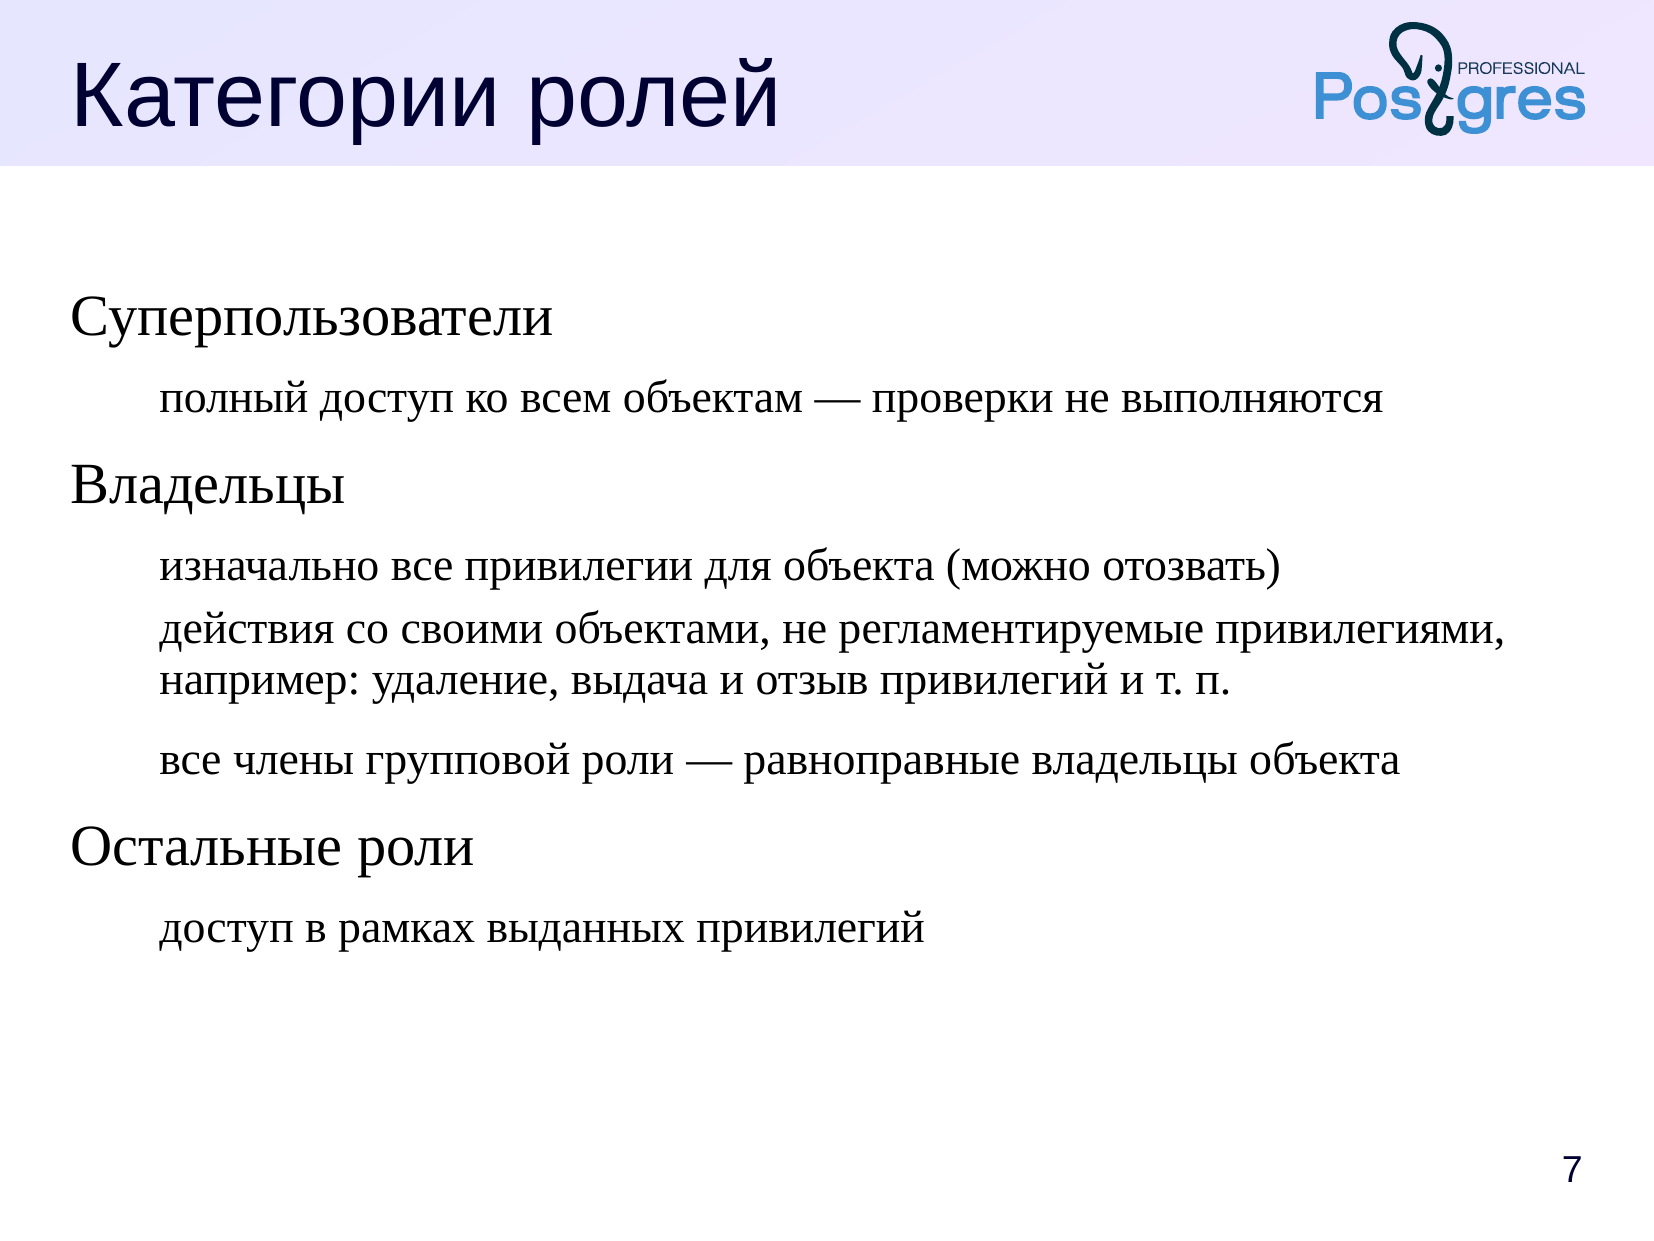

# Категории ролей
Суперпользователи
полный доступ ко всем объектам — проверки не выполняются
Владельцы
изначально все привилегии для объекта (можно отозвать)
действия со своими объектами, не регламентируемые привилегиями,
например: удаление, выдача и отзыв привилегий и т. п.
все члены групповой роли — равноправные владельцы объекта
Остальные роли
доступ в рамках выданных привилегий